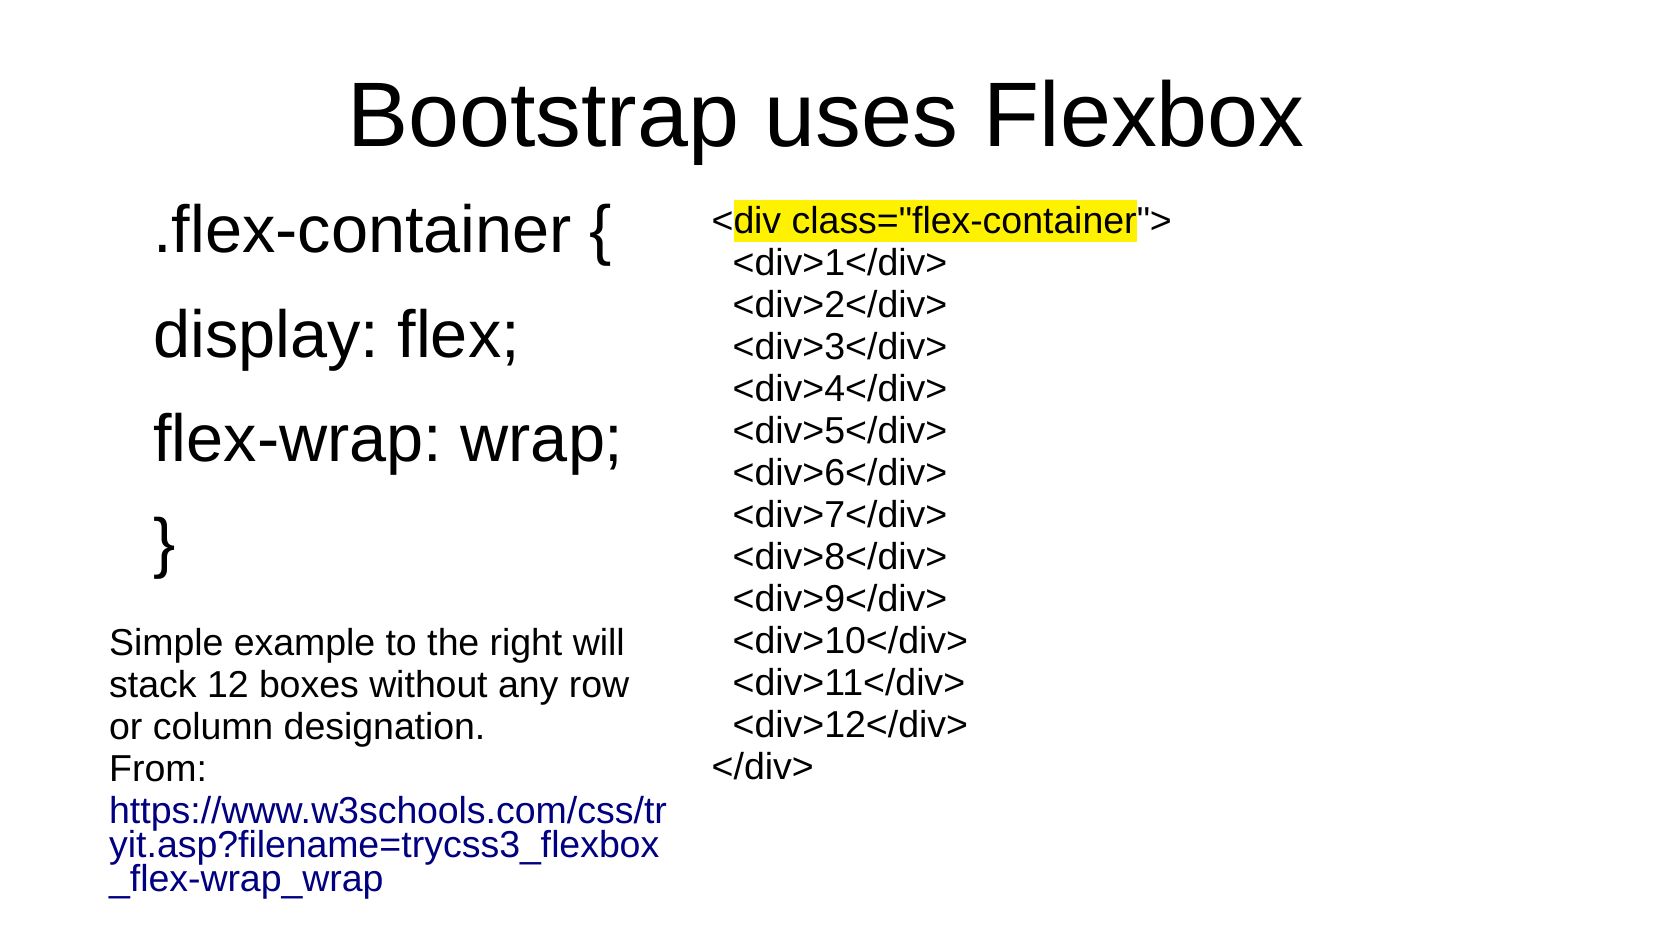

# Bootstrap uses Flexbox
.flex-container {
display: flex;
flex-wrap: wrap;
}
<div class="flex-container">
 <div>1</div>
 <div>2</div>
 <div>3</div>
 <div>4</div>
 <div>5</div>
 <div>6</div>
 <div>7</div>
 <div>8</div>
 <div>9</div>
 <div>10</div>
 <div>11</div>
 <div>12</div>
</div>
Simple example to the right will stack 12 boxes without any row or column designation.
From: https://www.w3schools.com/css/tryit.asp?filename=trycss3_flexbox_flex-wrap_wrap